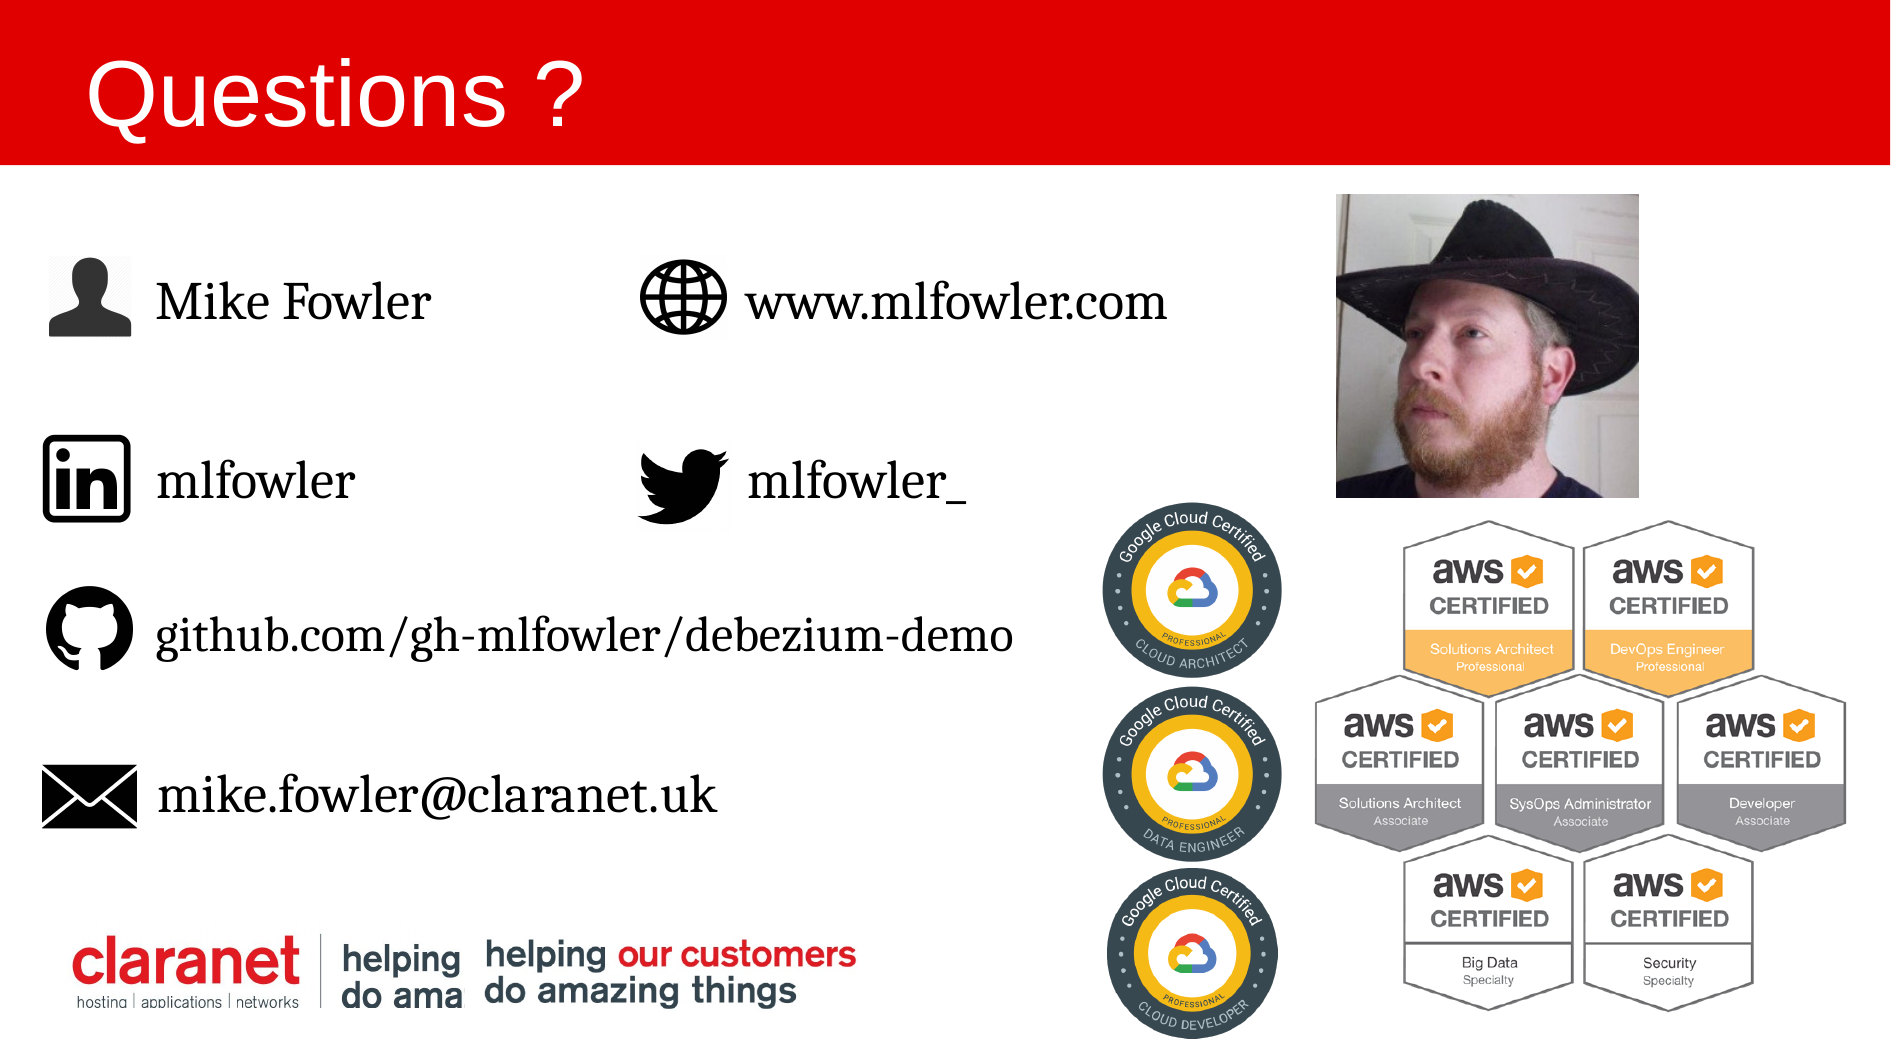

Questions ?
Mike Fowler					www.mlfowler.com
mlfowler						mlfowler_
github.com/gh-mlfowler/debezium-demo
mike.fowler@claranet.uk